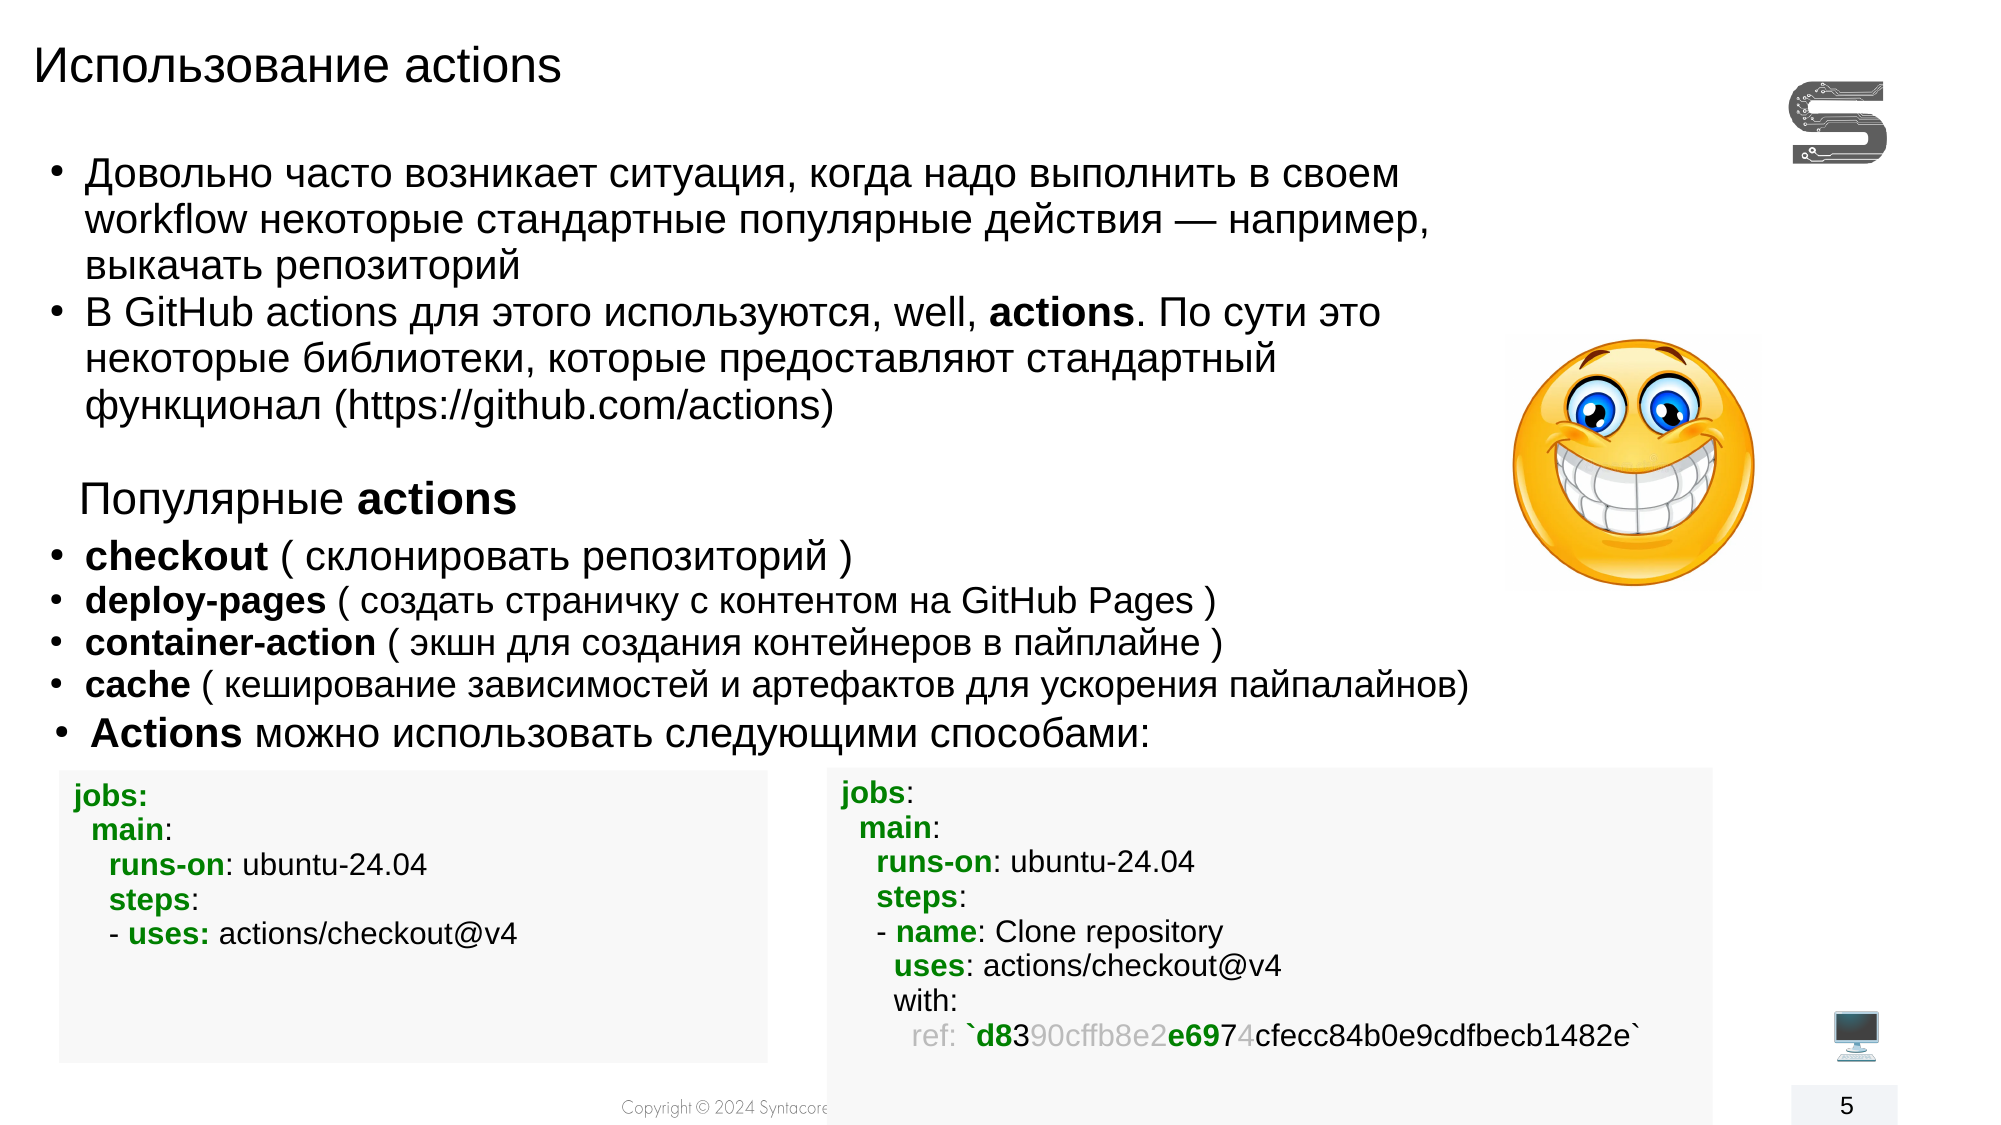

Использование actions
Довольно часто возникает ситуация, когда надо выполнить в своем workflow некоторые стандартные популярные действия — например, выкачать репозиторий
В GitHub actions для этого используются, well, actions. По сути это некоторые библиотеки, которые предоставляют стандартный функционал (https://github.com/actions)
Популярные actions
checkout ( склонировать репозиторий )
deploy-pages ( создать страничку с контентом на GitHub Pages )
container-action ( экшн для создания контейнеров в пайплайне )
cache ( кеширование зависимостей и артефактов для ускорения пайпалайнов)
Actions можно использовать следующими способами:
jobs:
 main:
 runs-on: ubuntu-24.04
 steps:
 - name: Clone repository
 uses: actions/checkout@v4
 with:
 ref: `d8390cffb8e2e6974cfecc84b0e9cdfbecb1482e`
jobs:
 main:
 runs-on: ubuntu-24.04
 steps:
 - uses: actions/checkout@v4